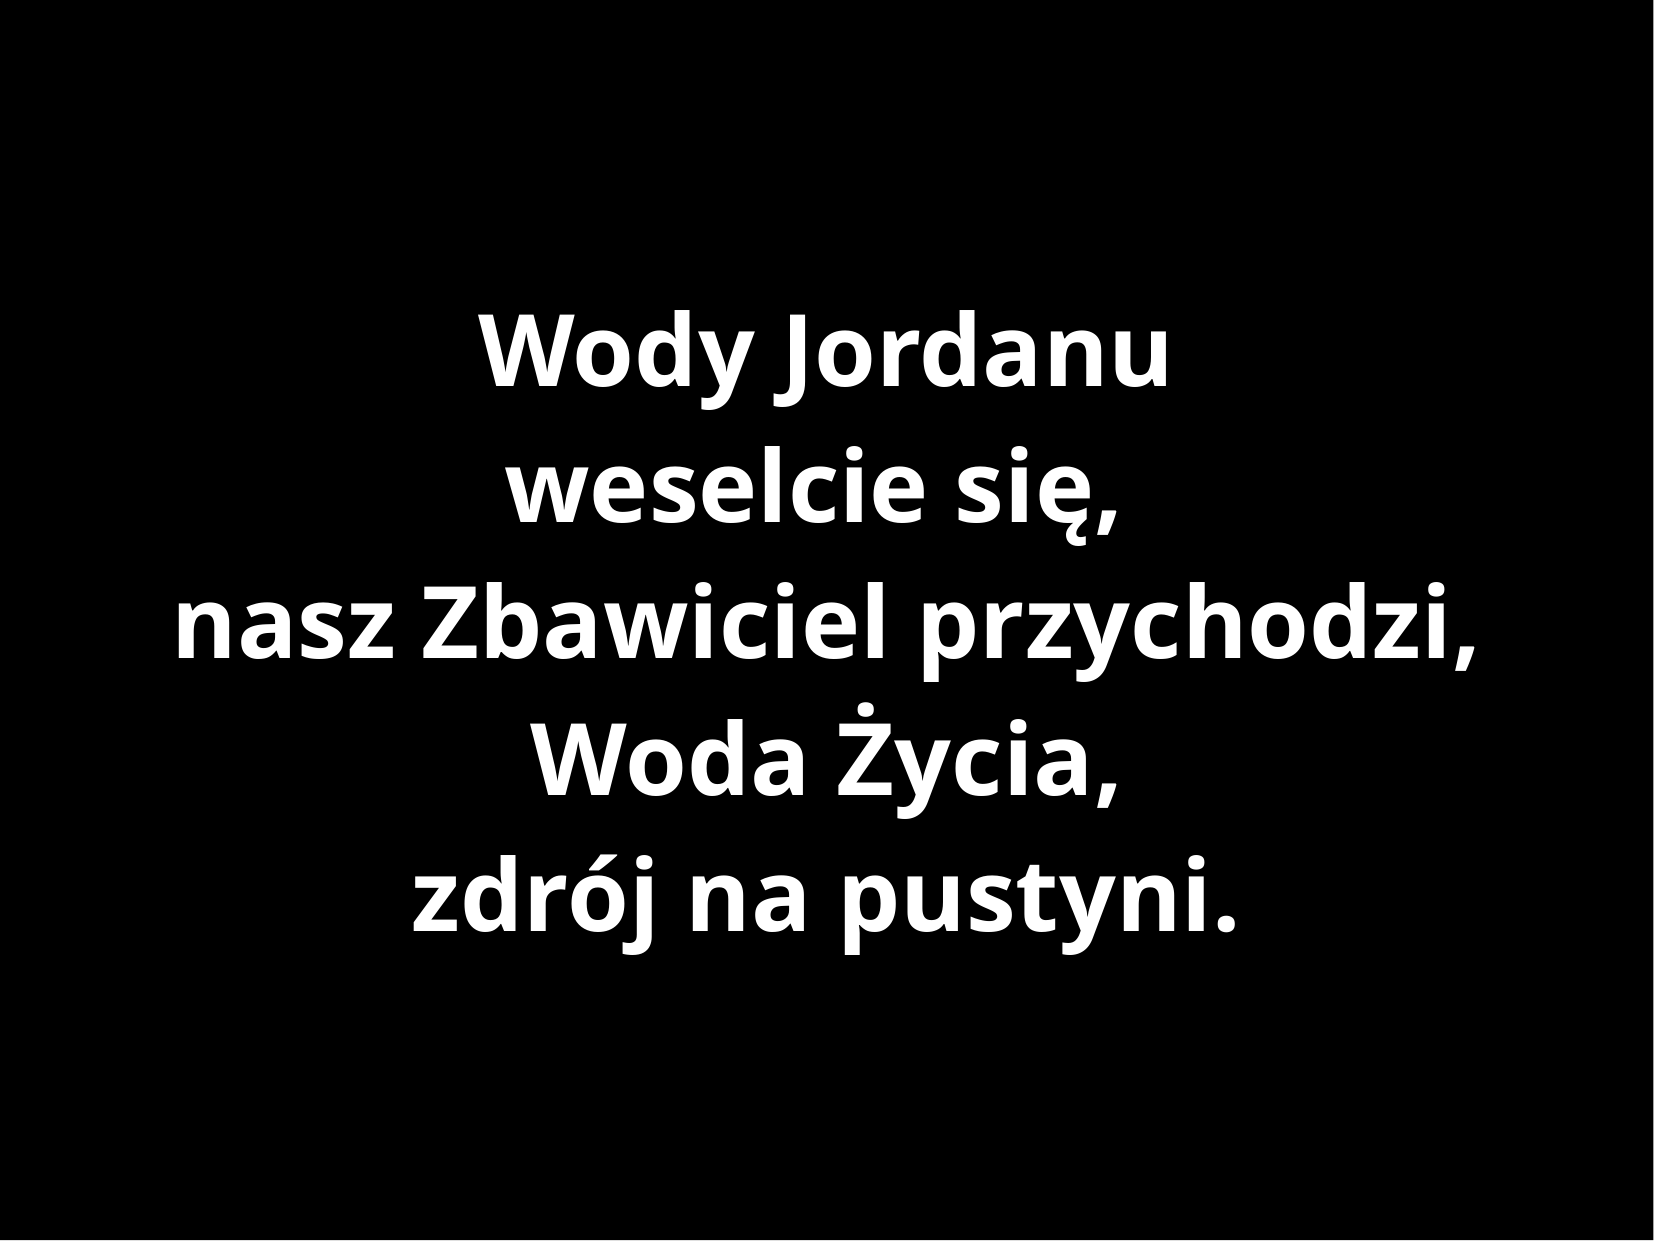

# Wody Jordanu weselcie się, nasz Zbawiciel przychodzi, Woda Życia, zdrój na pustyni.